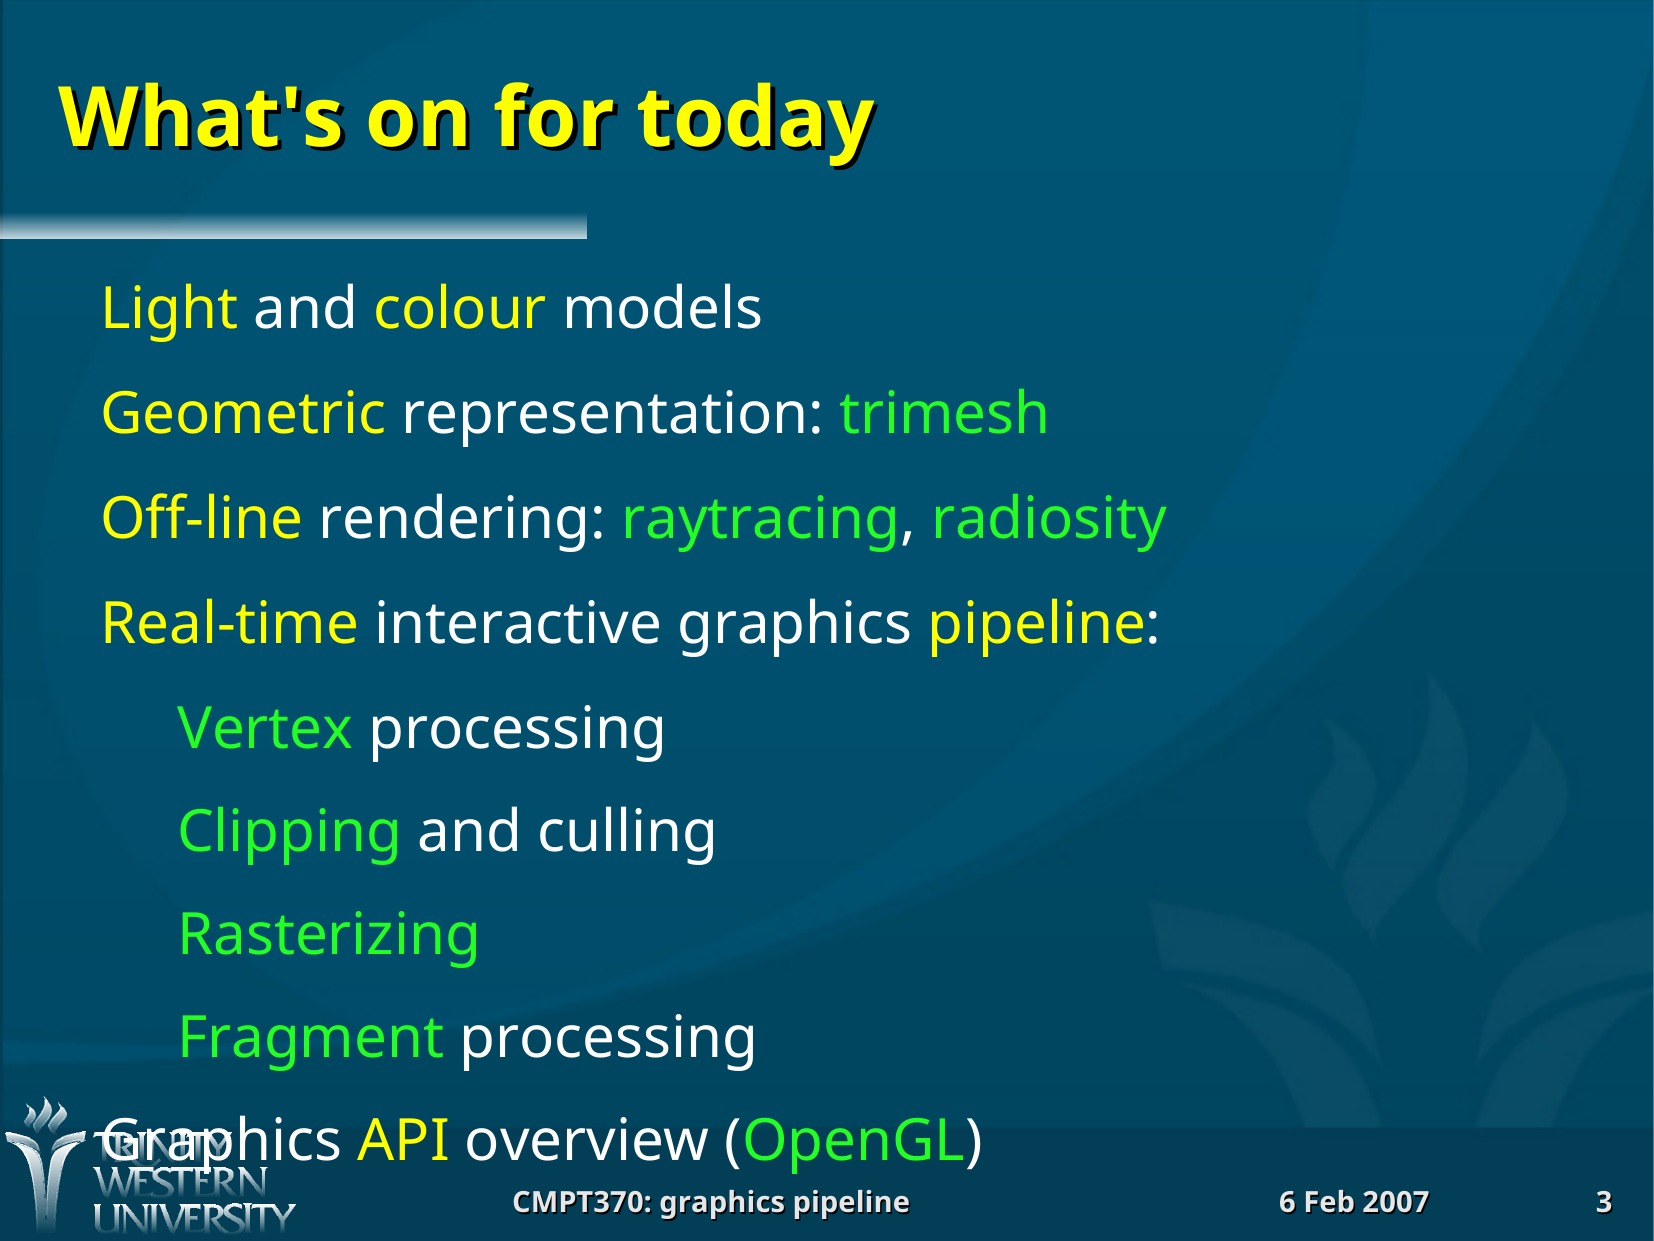

# What's on for today
Light and colour models
Geometric representation: trimesh
Off-line rendering: raytracing, radiosity
Real-time interactive graphics pipeline:
Vertex processing
Clipping and culling
Rasterizing
Fragment processing
Graphics API overview (OpenGL)
CMPT370: graphics pipeline
6 Feb 2007
3